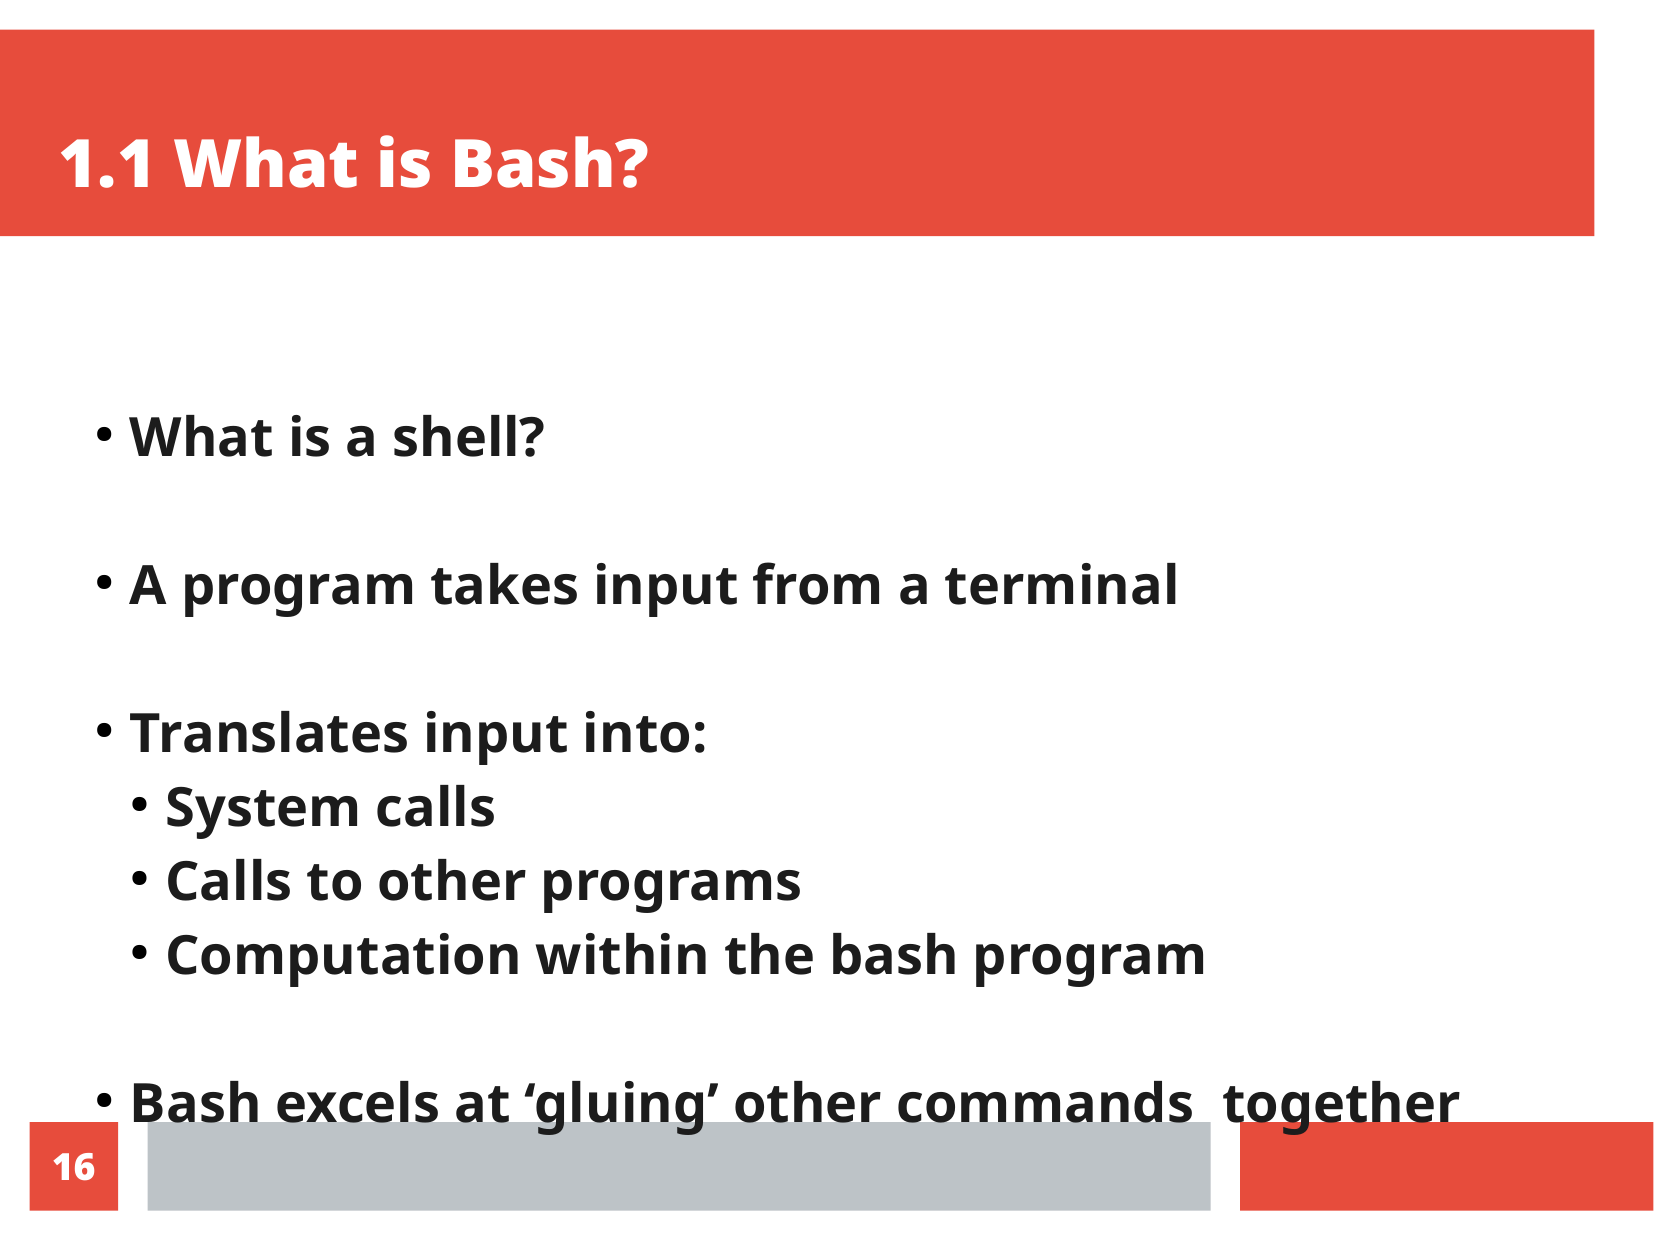

# 1.1 What is Bash?
What is a shell?
A program takes input from a terminal
Translates input into:
System calls
Calls to other programs
Computation within the bash program
Bash excels at ‘gluing’ other commands together
16